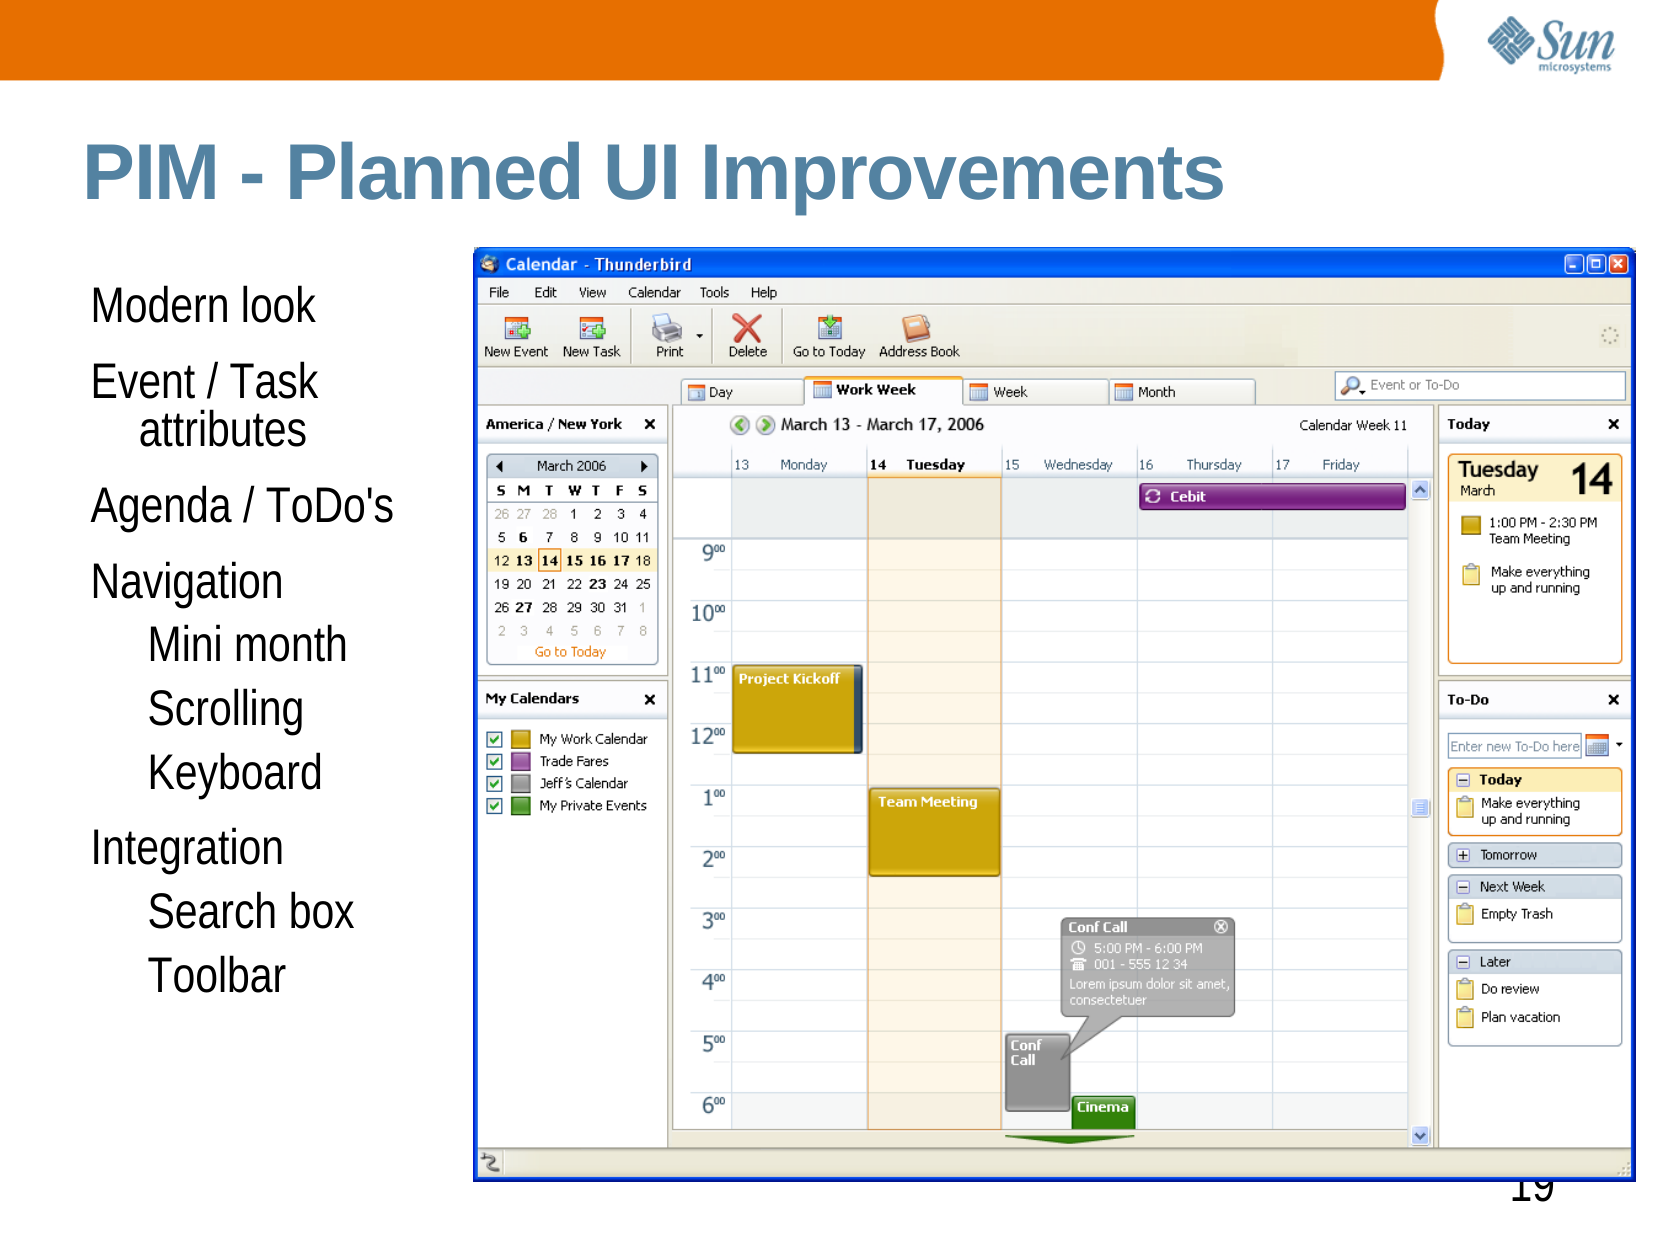

# PIM - Planned UI Improvements
Modern look
Event / Task attributes
Agenda / ToDo's
Navigation
Mini month
Scrolling
Keyboard
Integration
Search box
Toolbar